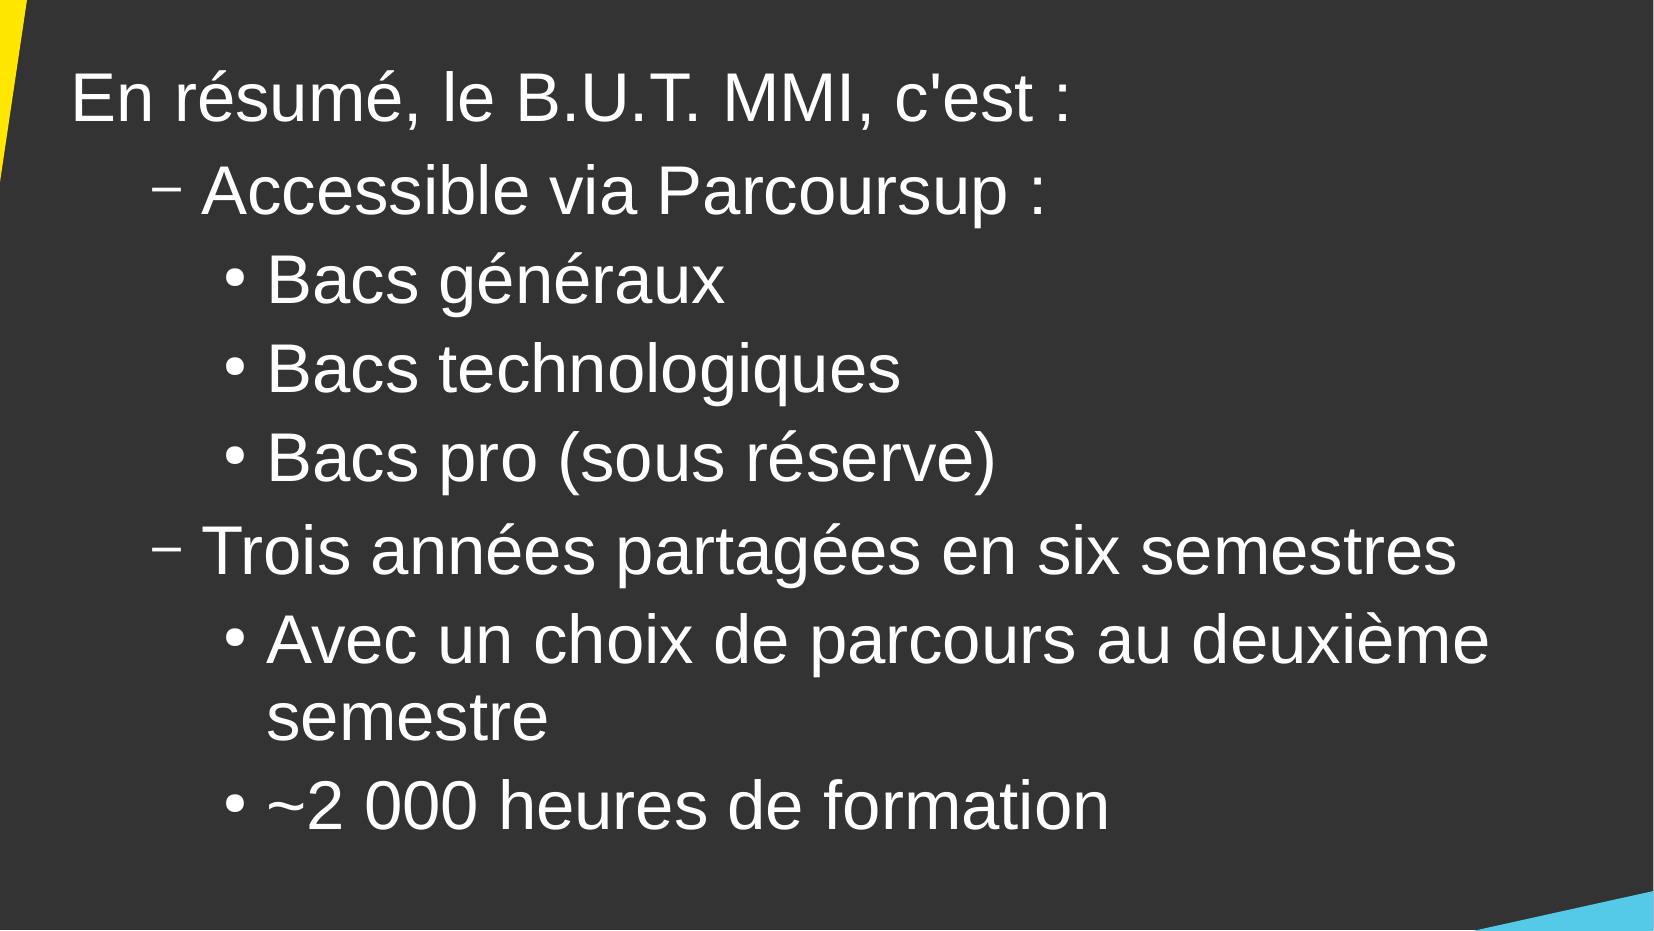

# En résumé, le B.U.T. MMI, c'est :
Accessible via Parcoursup :
Bacs généraux
Bacs technologiques
Bacs pro (sous réserve)
Trois années partagées en six semestres
Avec un choix de parcours au deuxième semestre
~2 000 heures de formation